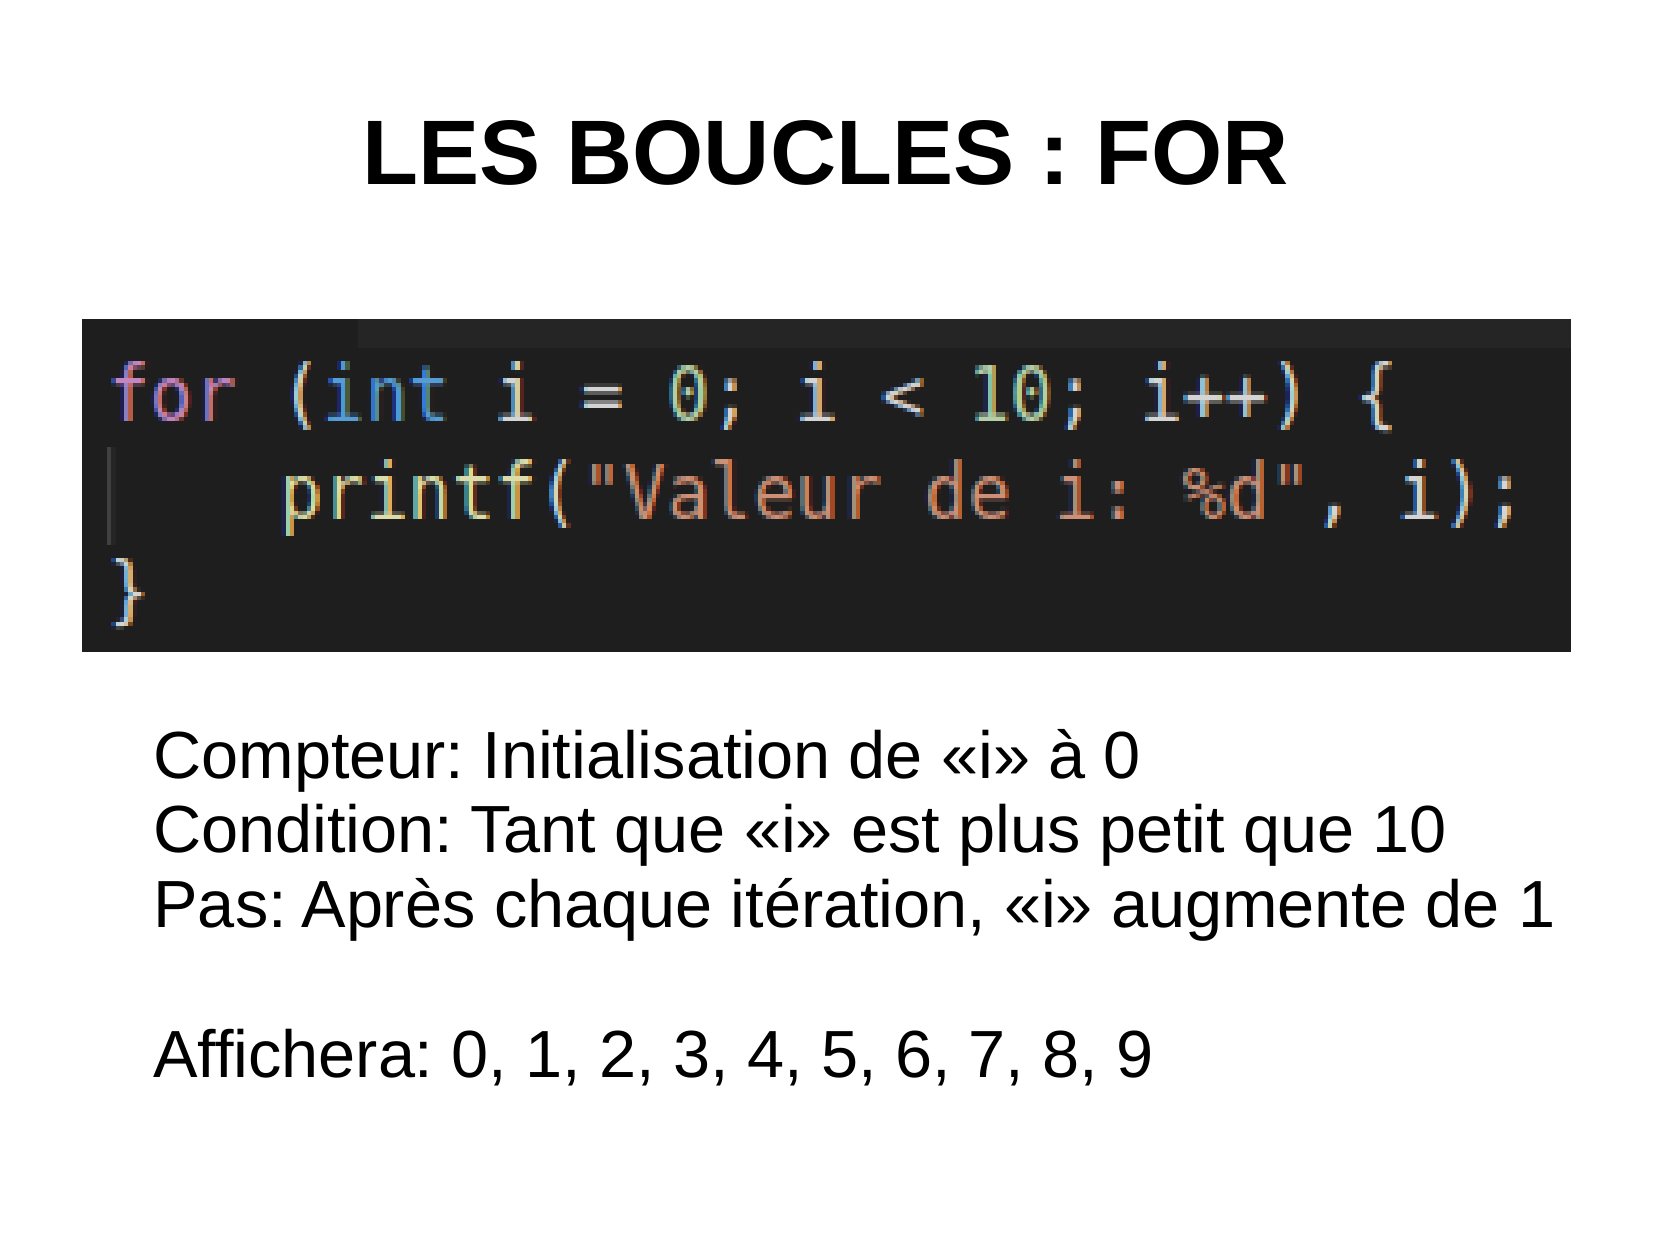

# LES BOUCLES : FOR
Compteur: Initialisation de «i» à 0
Condition: Tant que «i» est plus petit que 10
Pas: Après chaque itération, «i» augmente de 1
Affichera: 0, 1, 2, 3, 4, 5, 6, 7, 8, 9